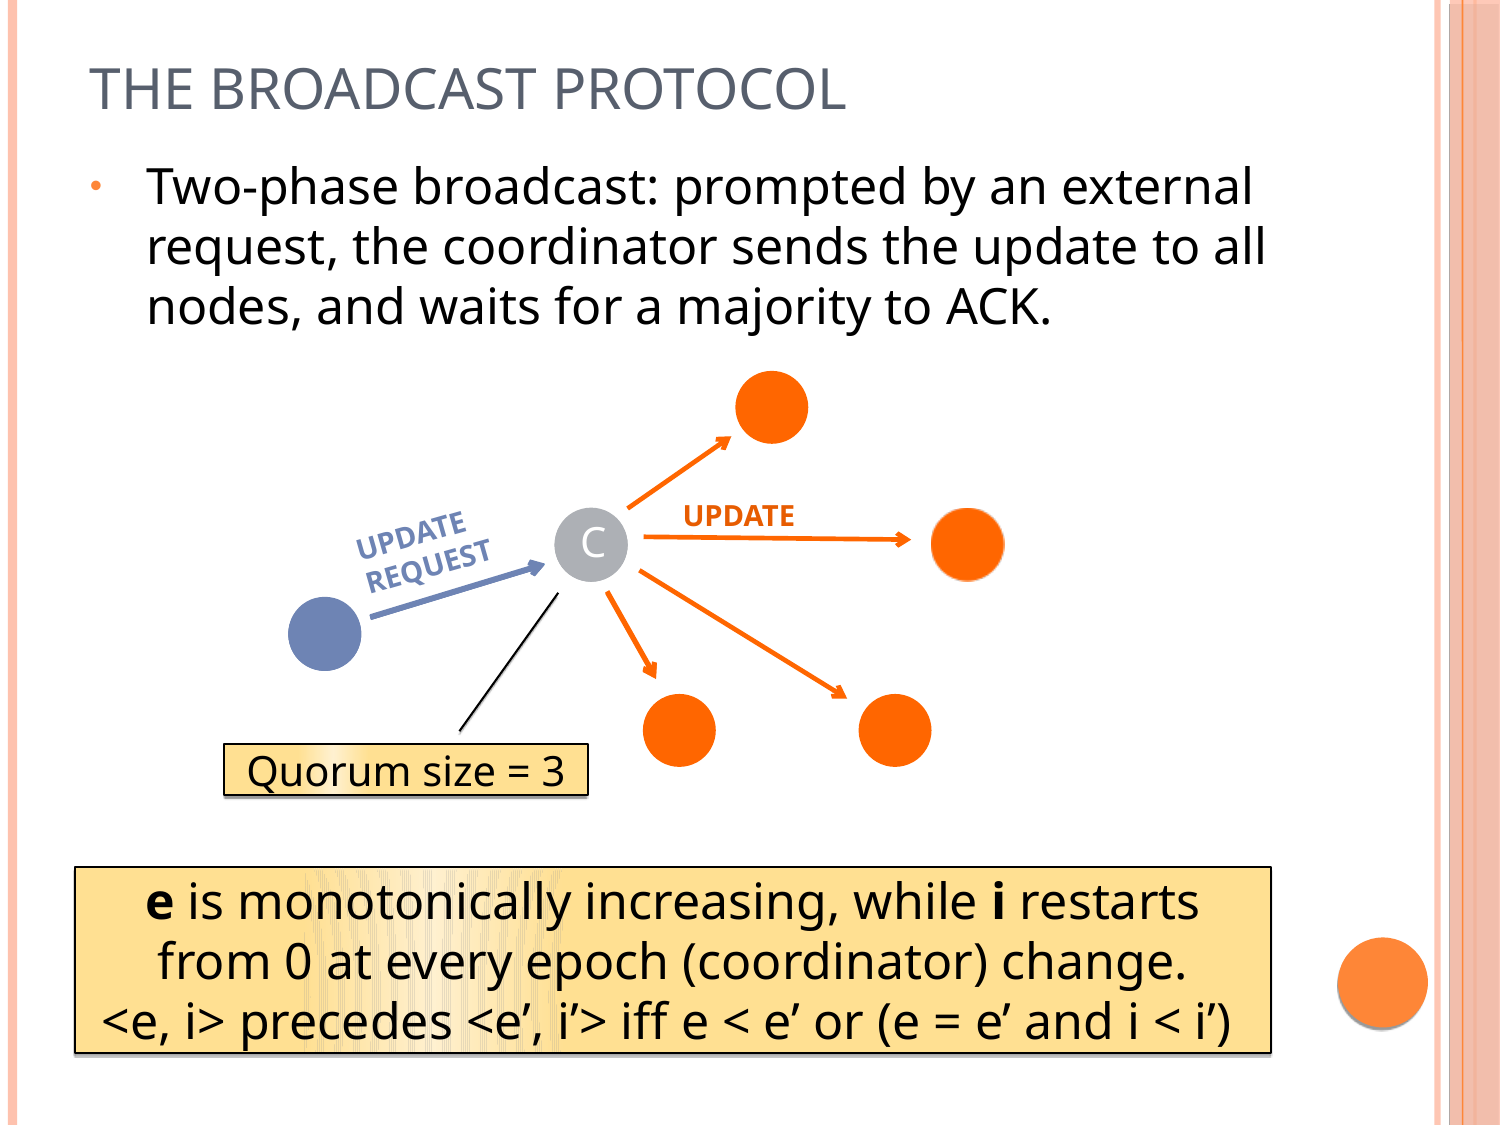

# The broadcast protocol
Two-phase broadcast: prompted by an external request, the coordinator sends the update to all nodes, and waits for a majority to ACK.
UPDATE
UPDATE
REQUEST
C
C
C
Quorum size = 3
e is monotonically increasing, while i restarts from 0 at every epoch (coordinator) change.
<e, i> precedes <e’, i’> iff e < e’ or (e = e’ and i < i’)